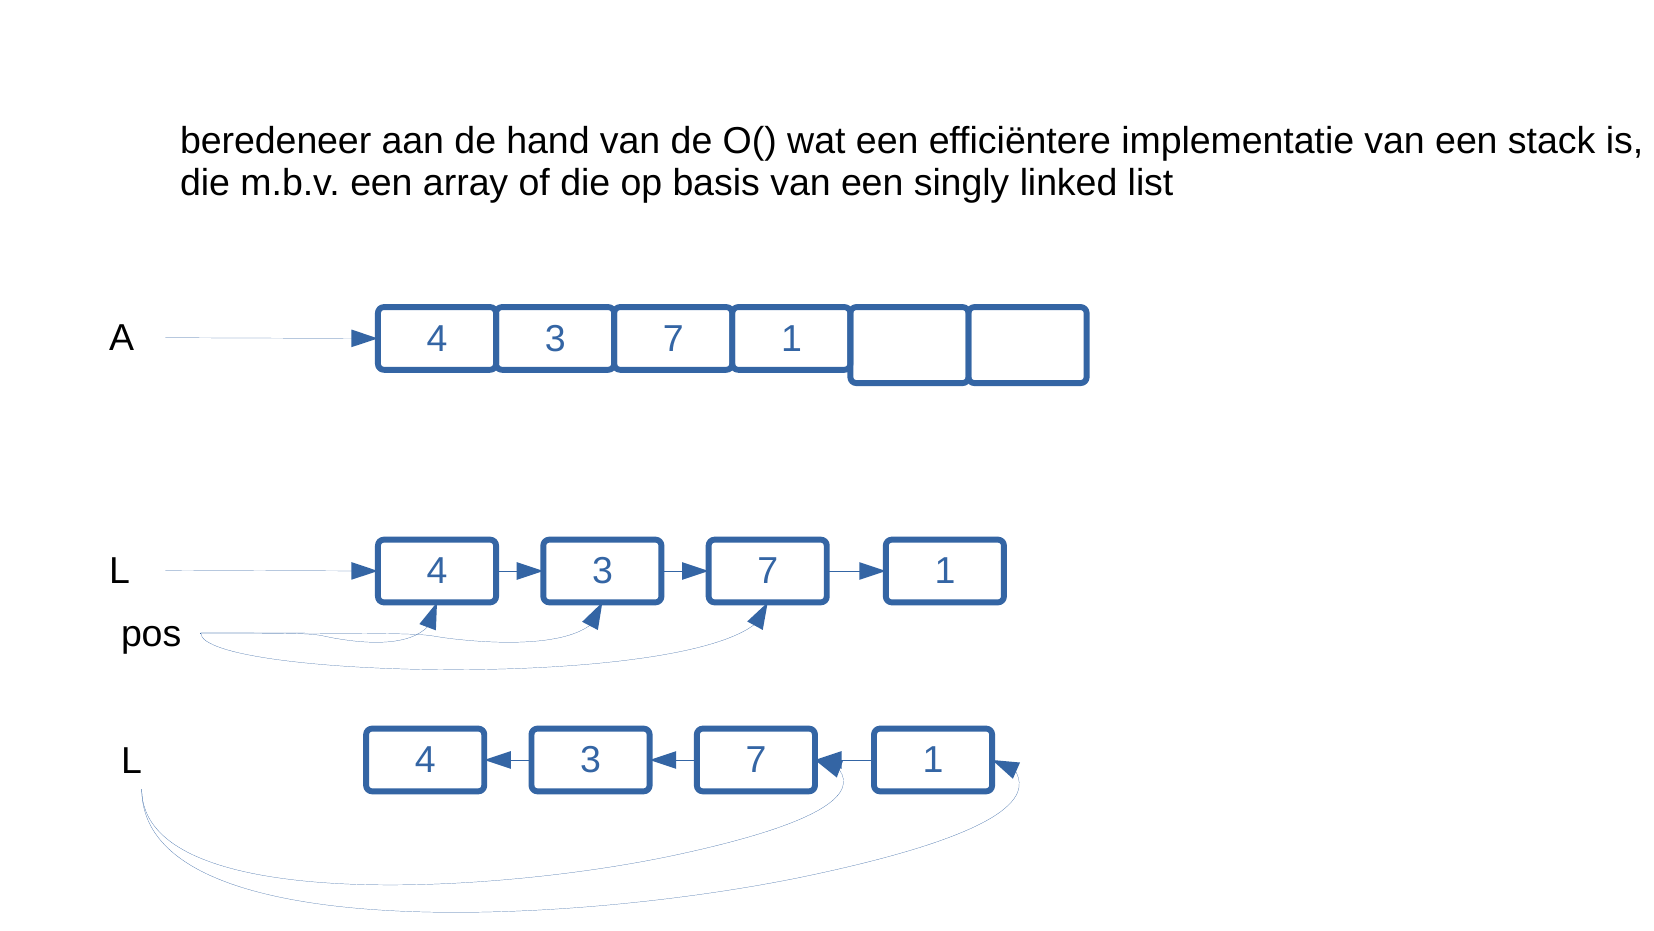

beredeneer aan de hand van de O() wat een efficiëntere implementatie van een stack is,
die m.b.v. een array of die op basis van een singly linked list
4
3
7
1
A
4
3
7
1
L
pos
4
3
7
1
L